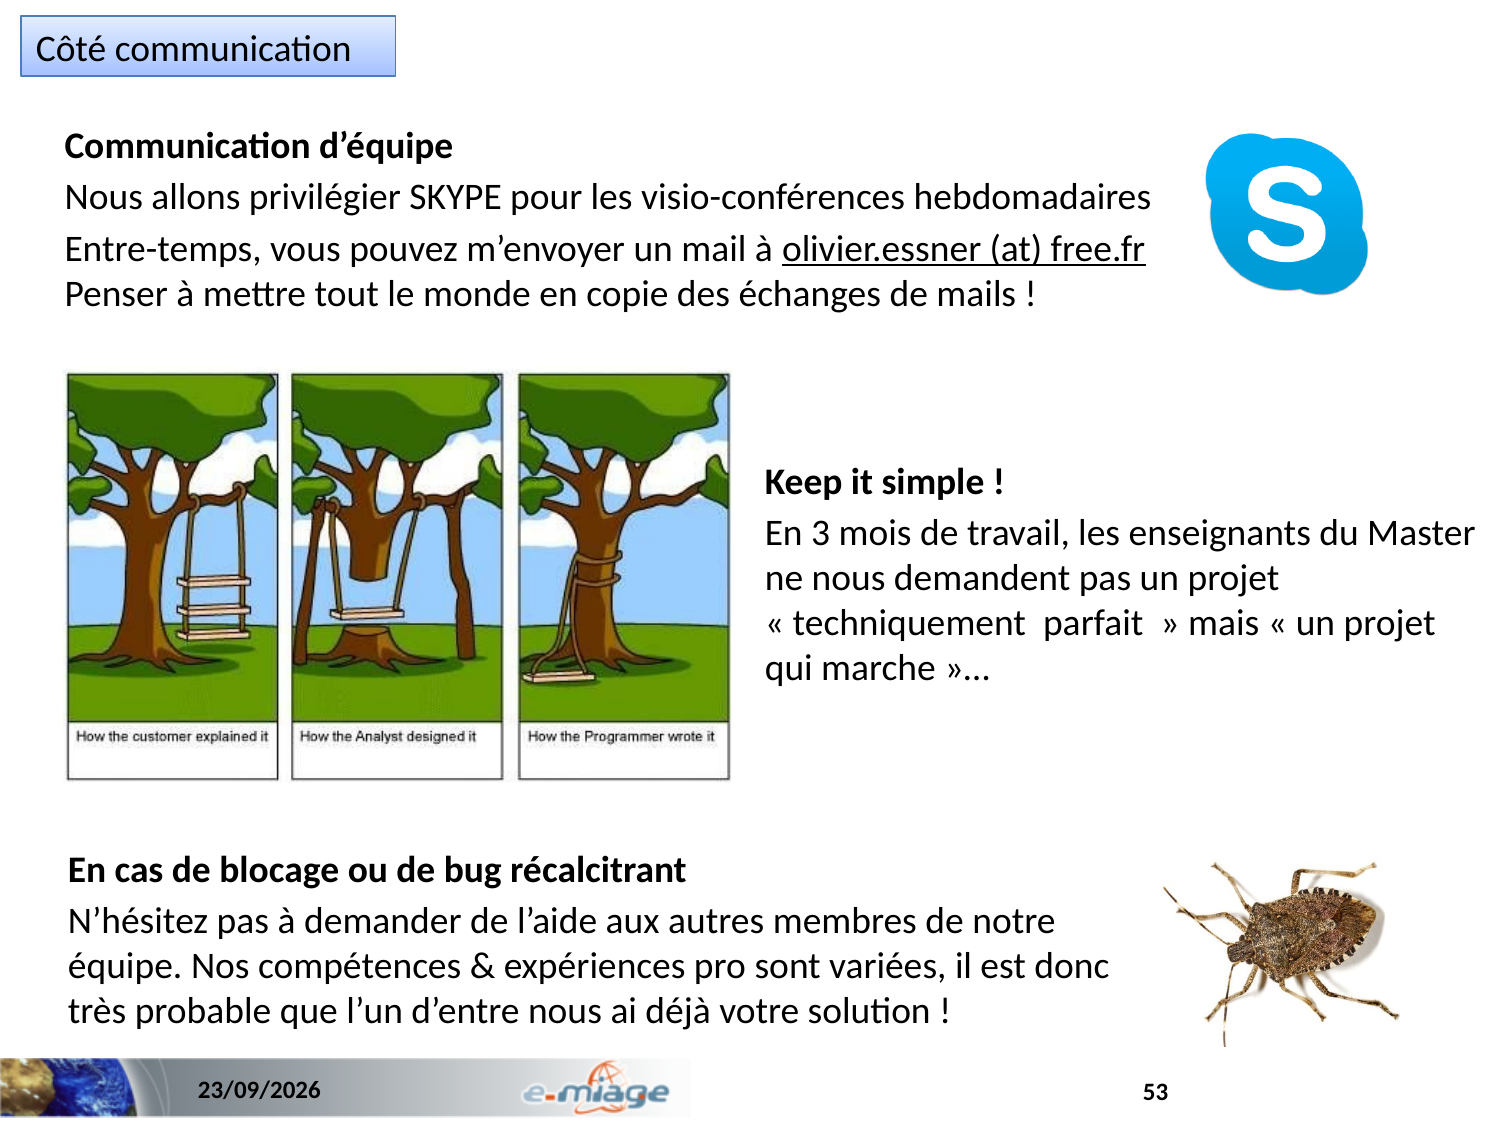

Côté communication
Communication d’équipe
Nous allons privilégier SKYPE pour les visio-conférences hebdomadaires
Entre-temps, vous pouvez m’envoyer un mail à olivier.essner (at) free.fr Penser à mettre tout le monde en copie des échanges de mails !
Keep it simple !
En 3 mois de travail, les enseignants du Master ne nous demandent pas un projet « techniquement  parfait » mais « un projet qui marche »…
En cas de blocage ou de bug récalcitrant
N’hésitez pas à demander de l’aide aux autres membres de notre équipe. Nos compétences & expériences pro sont variées, il est donc très probable que l’un d’entre nous ai déjà votre solution !